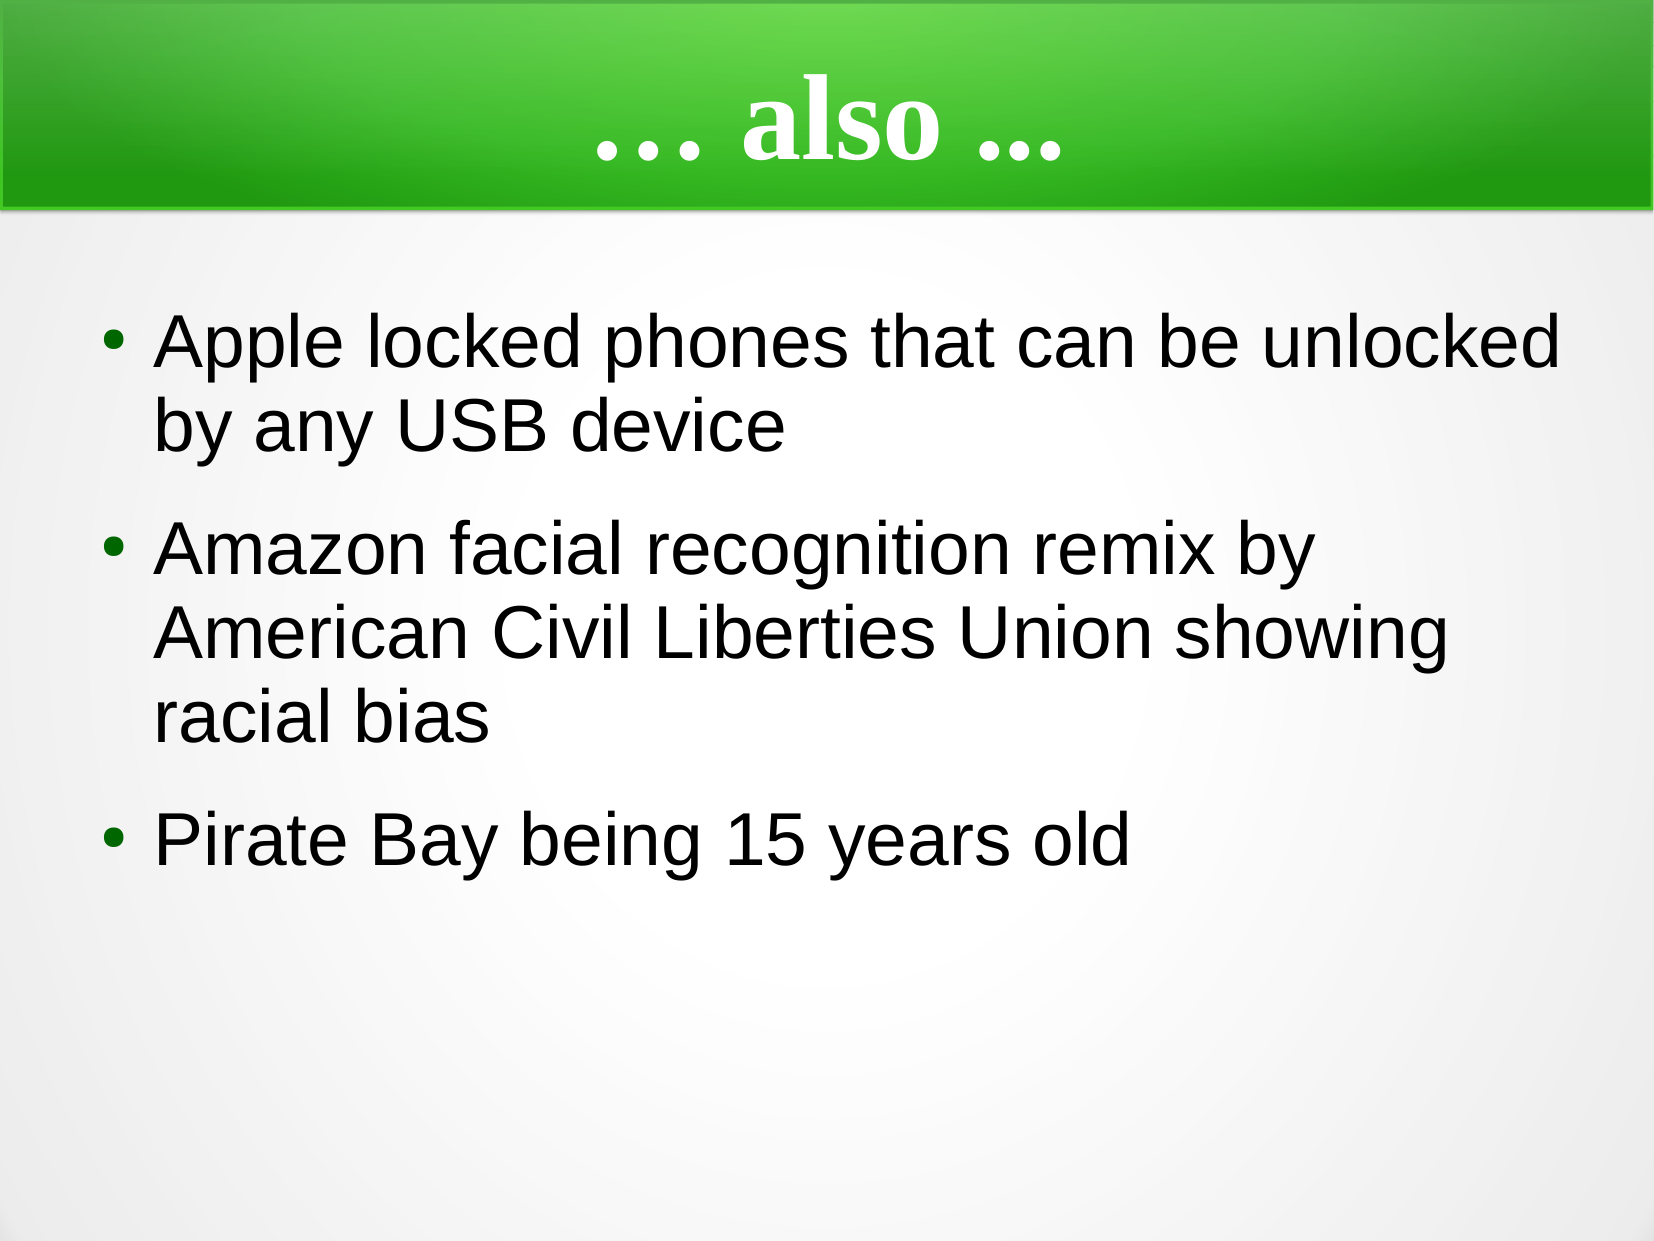

# … also ...
Apple locked phones that can be unlocked by any USB device
Amazon facial recognition remix by American Civil Liberties Union showing racial bias
Pirate Bay being 15 years old